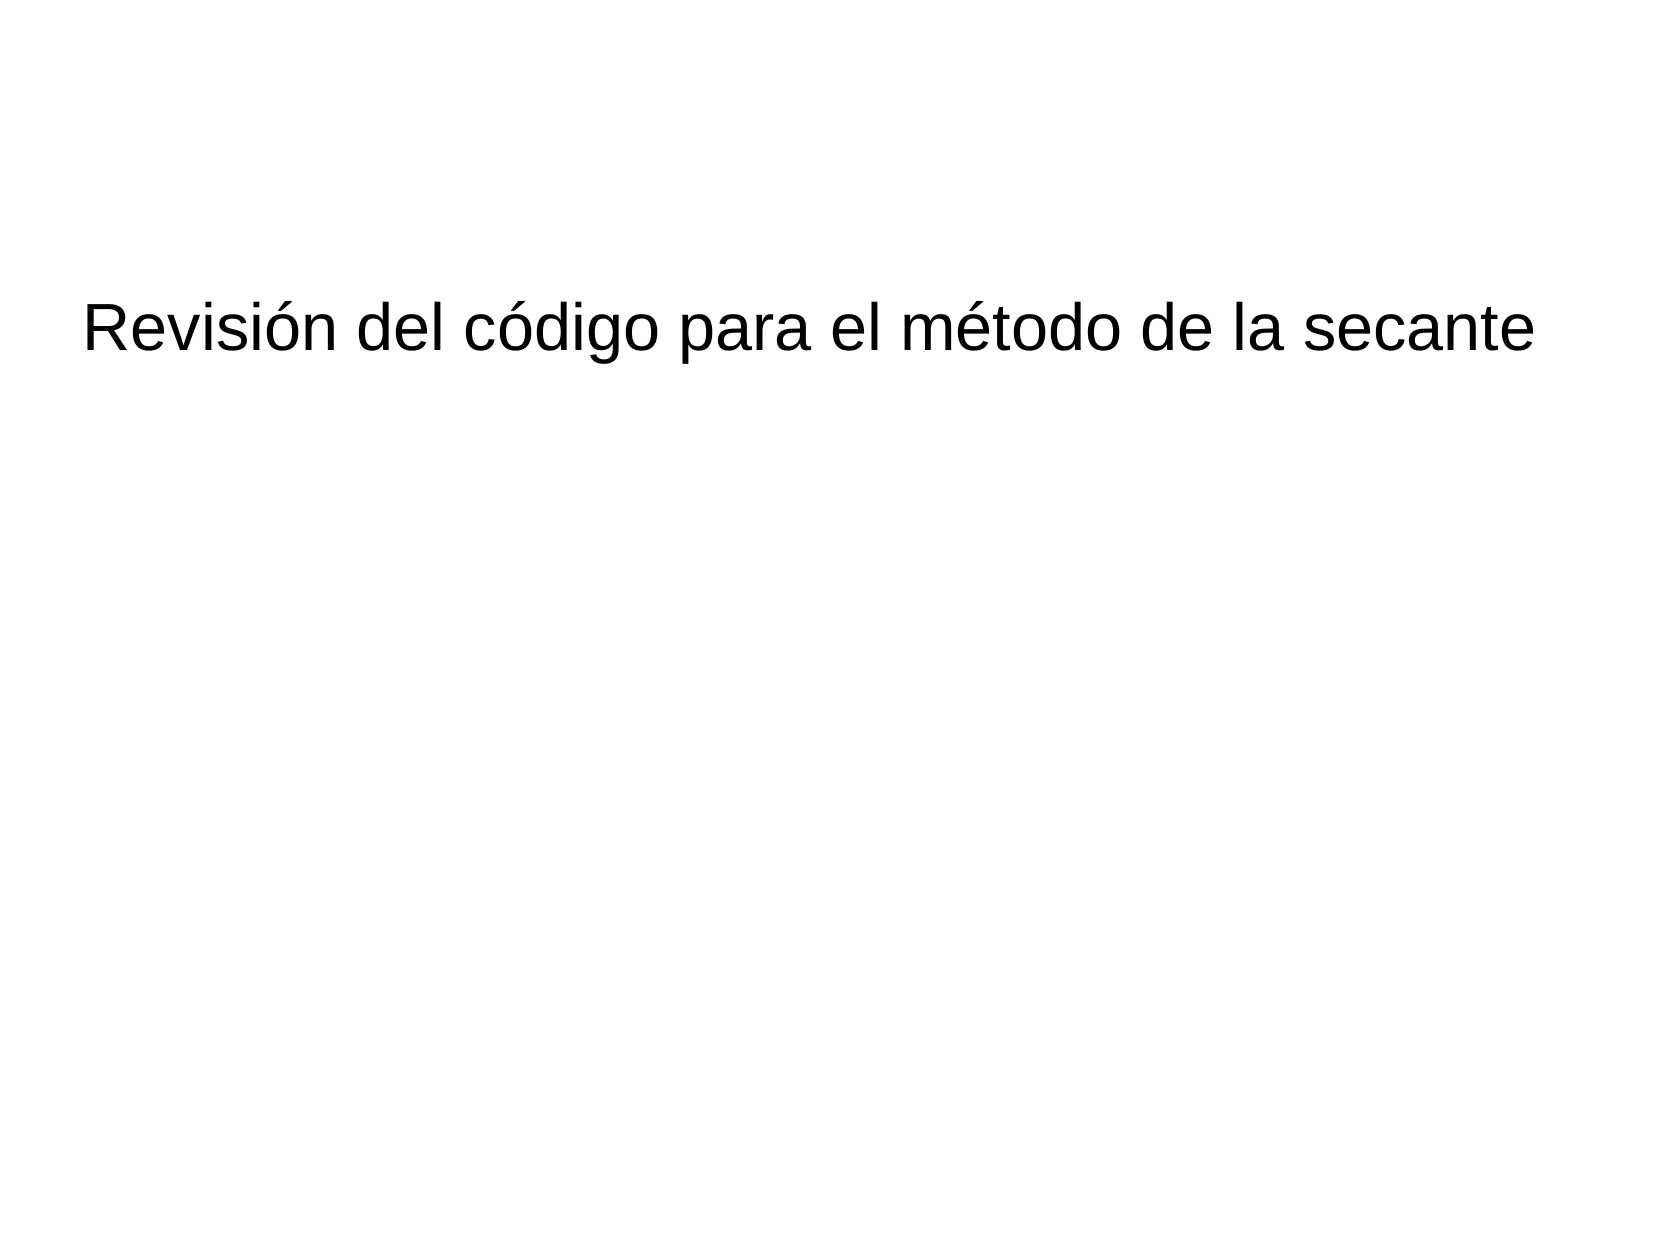

#
Revisión del código para el método de la secante